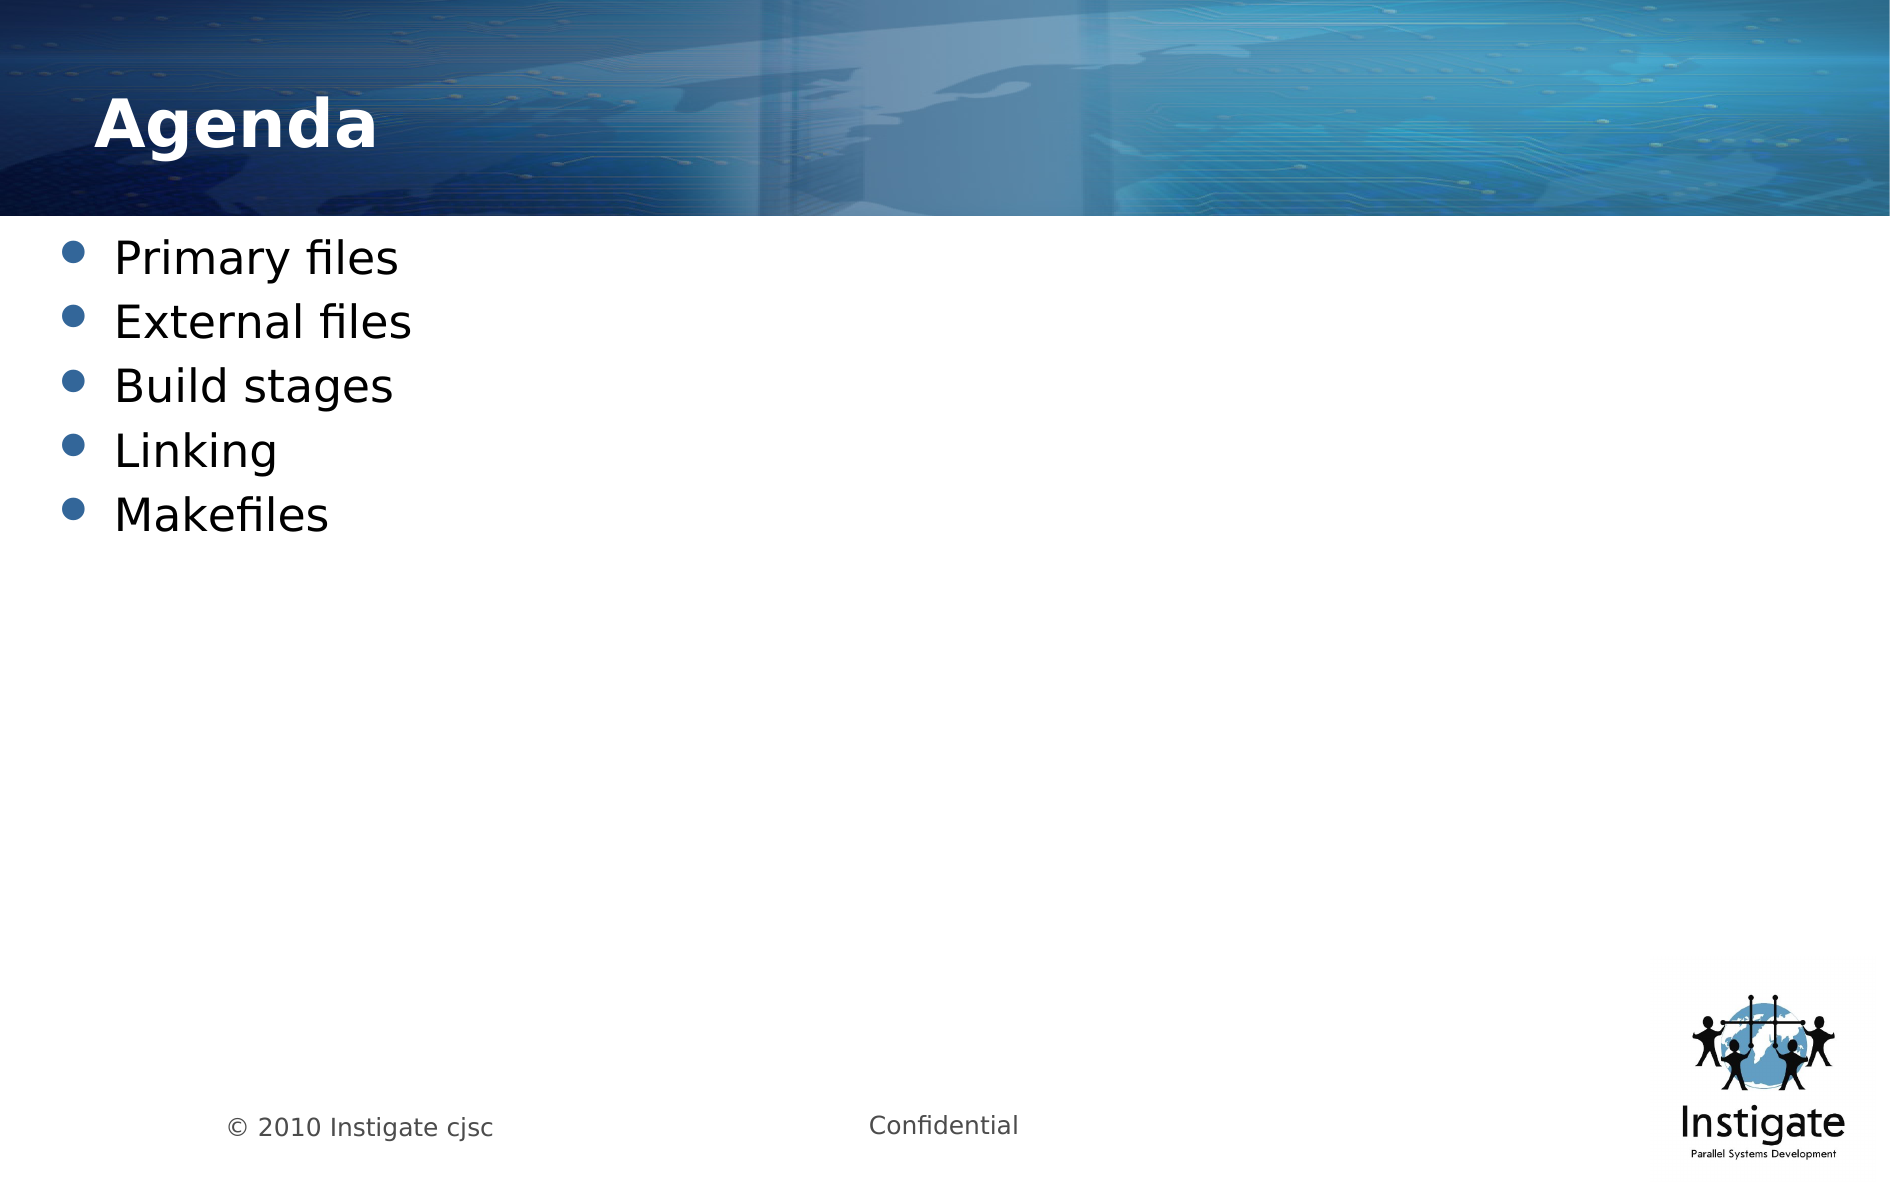

Agenda
# Primary files
External files
Build stages
Linking
Makefiles